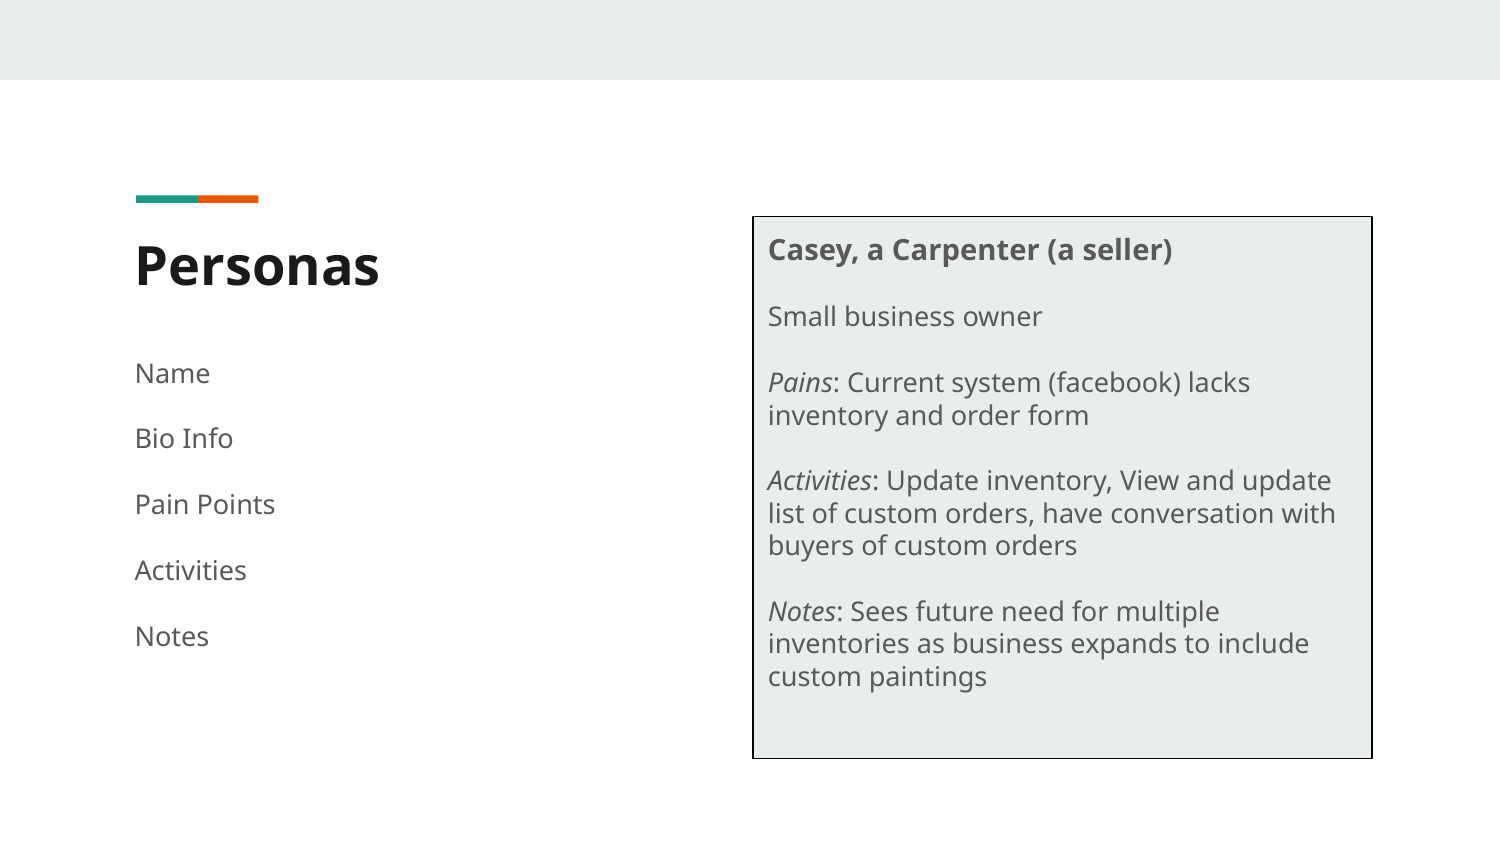

# Personas
Casey, a Carpenter (a seller)
Small business owner
Pains: Current system (facebook) lacks inventory and order form
Activities: Update inventory, View and update list of custom orders, have conversation with buyers of custom orders
Notes: Sees future need for multiple inventories as business expands to include custom paintings
Name
Bio Info
Pain Points
Activities
Notes